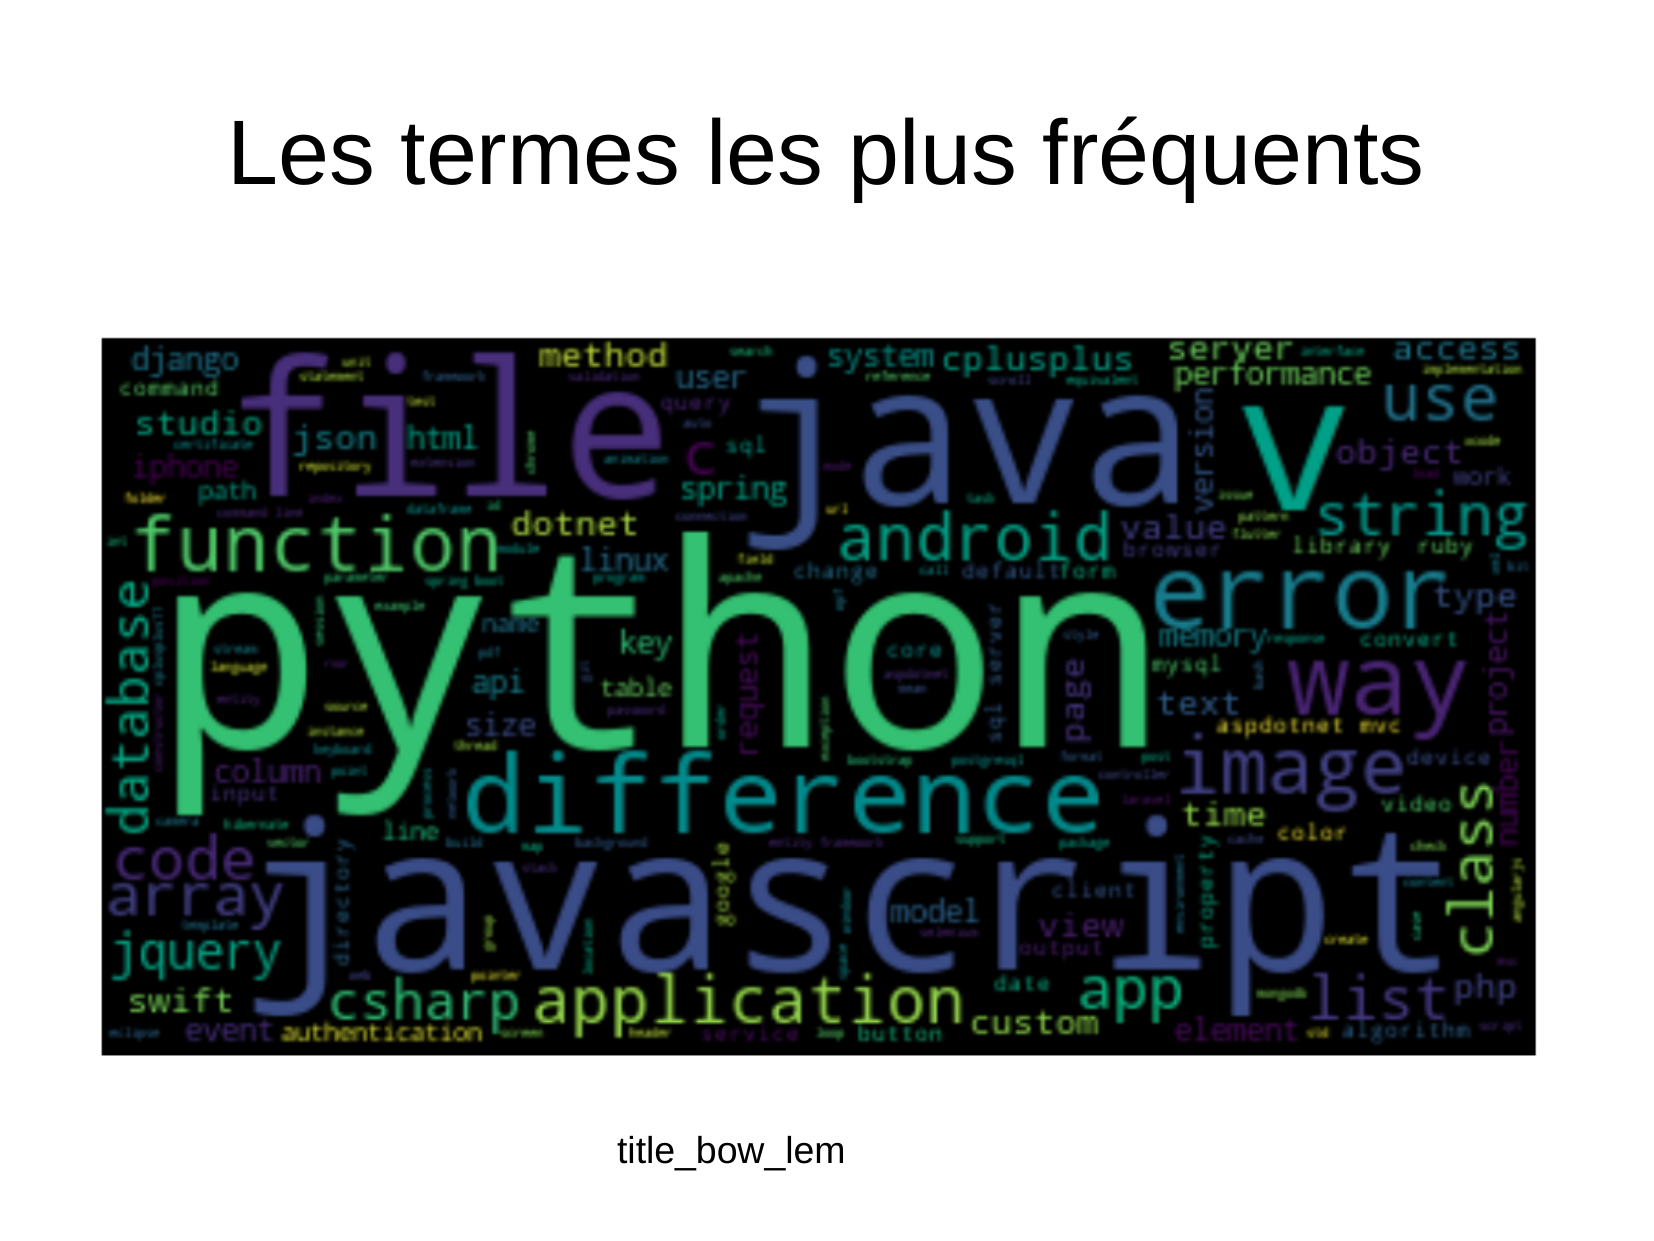

# Les termes les plus fréquents
title_bow_lem